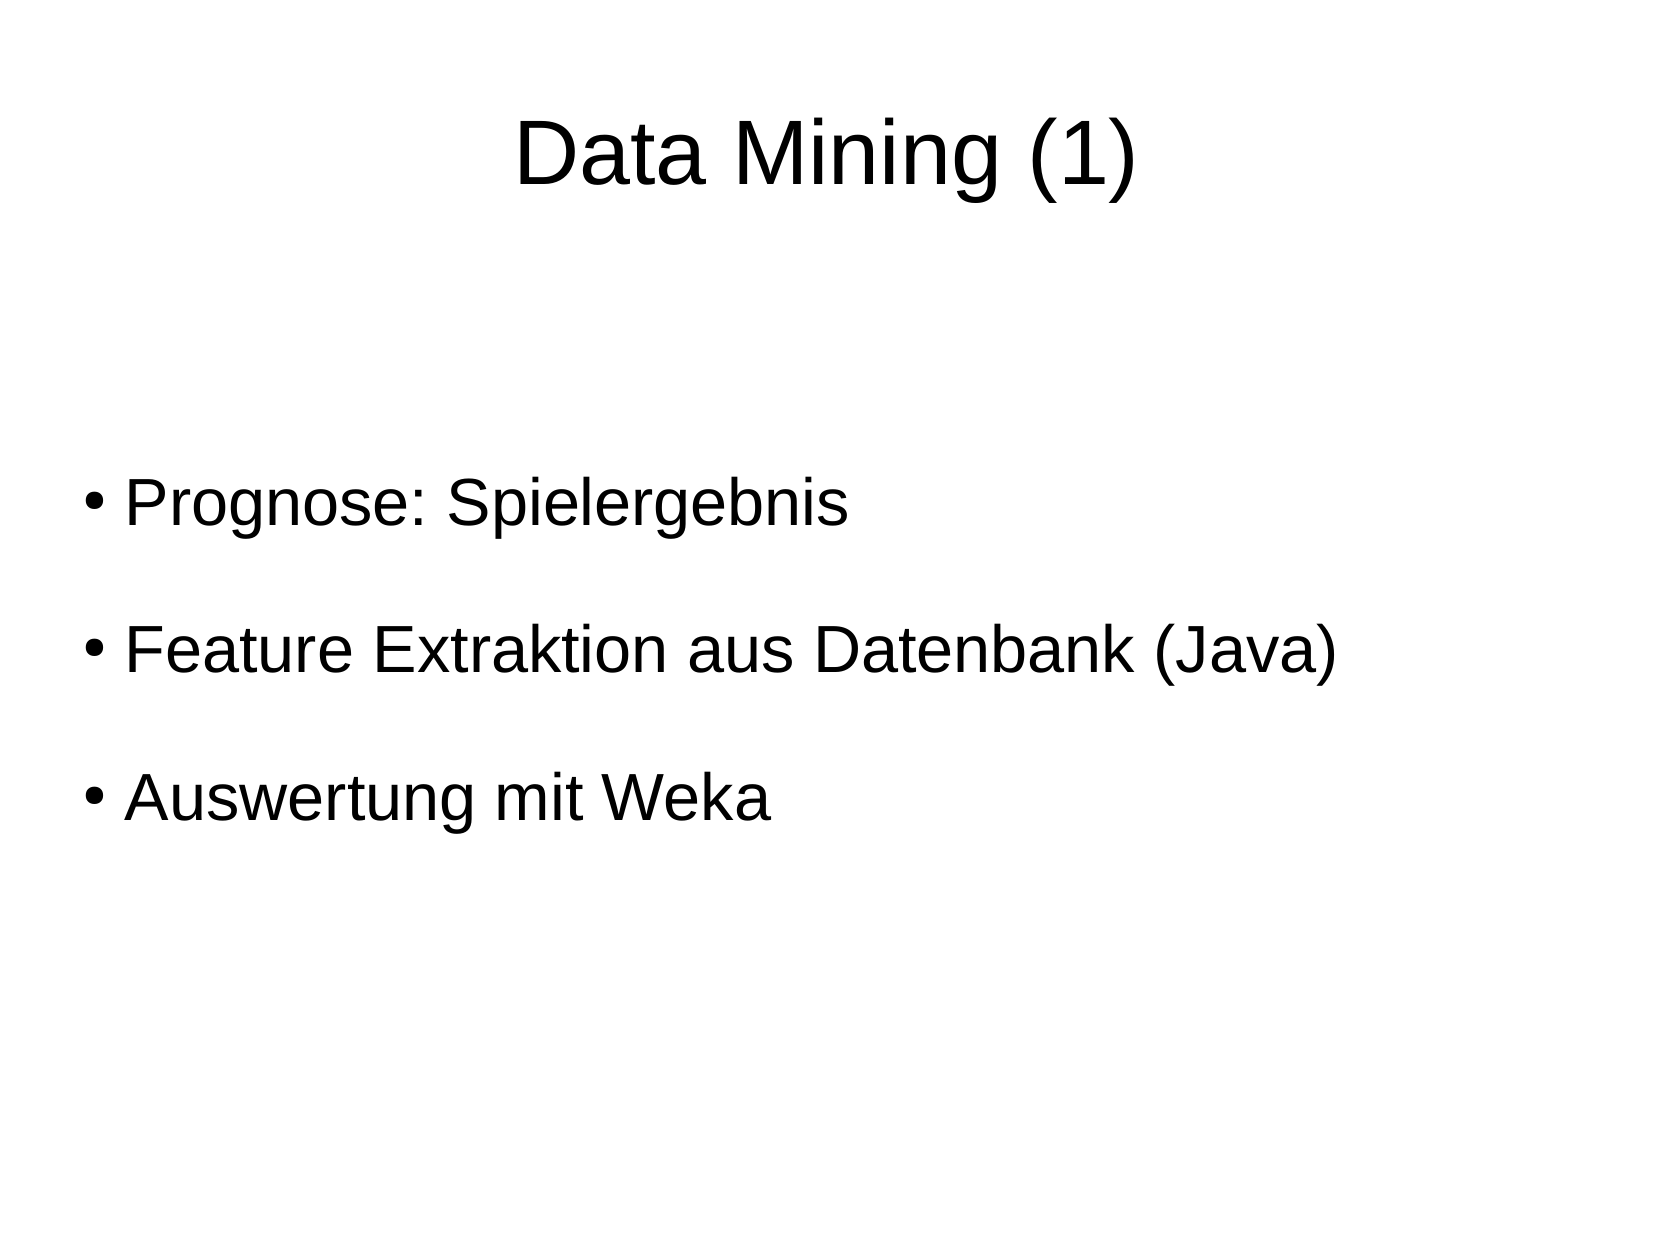

# Data Mining (1)
 Prognose: Spielergebnis
 Feature Extraktion aus Datenbank (Java)
 Auswertung mit Weka